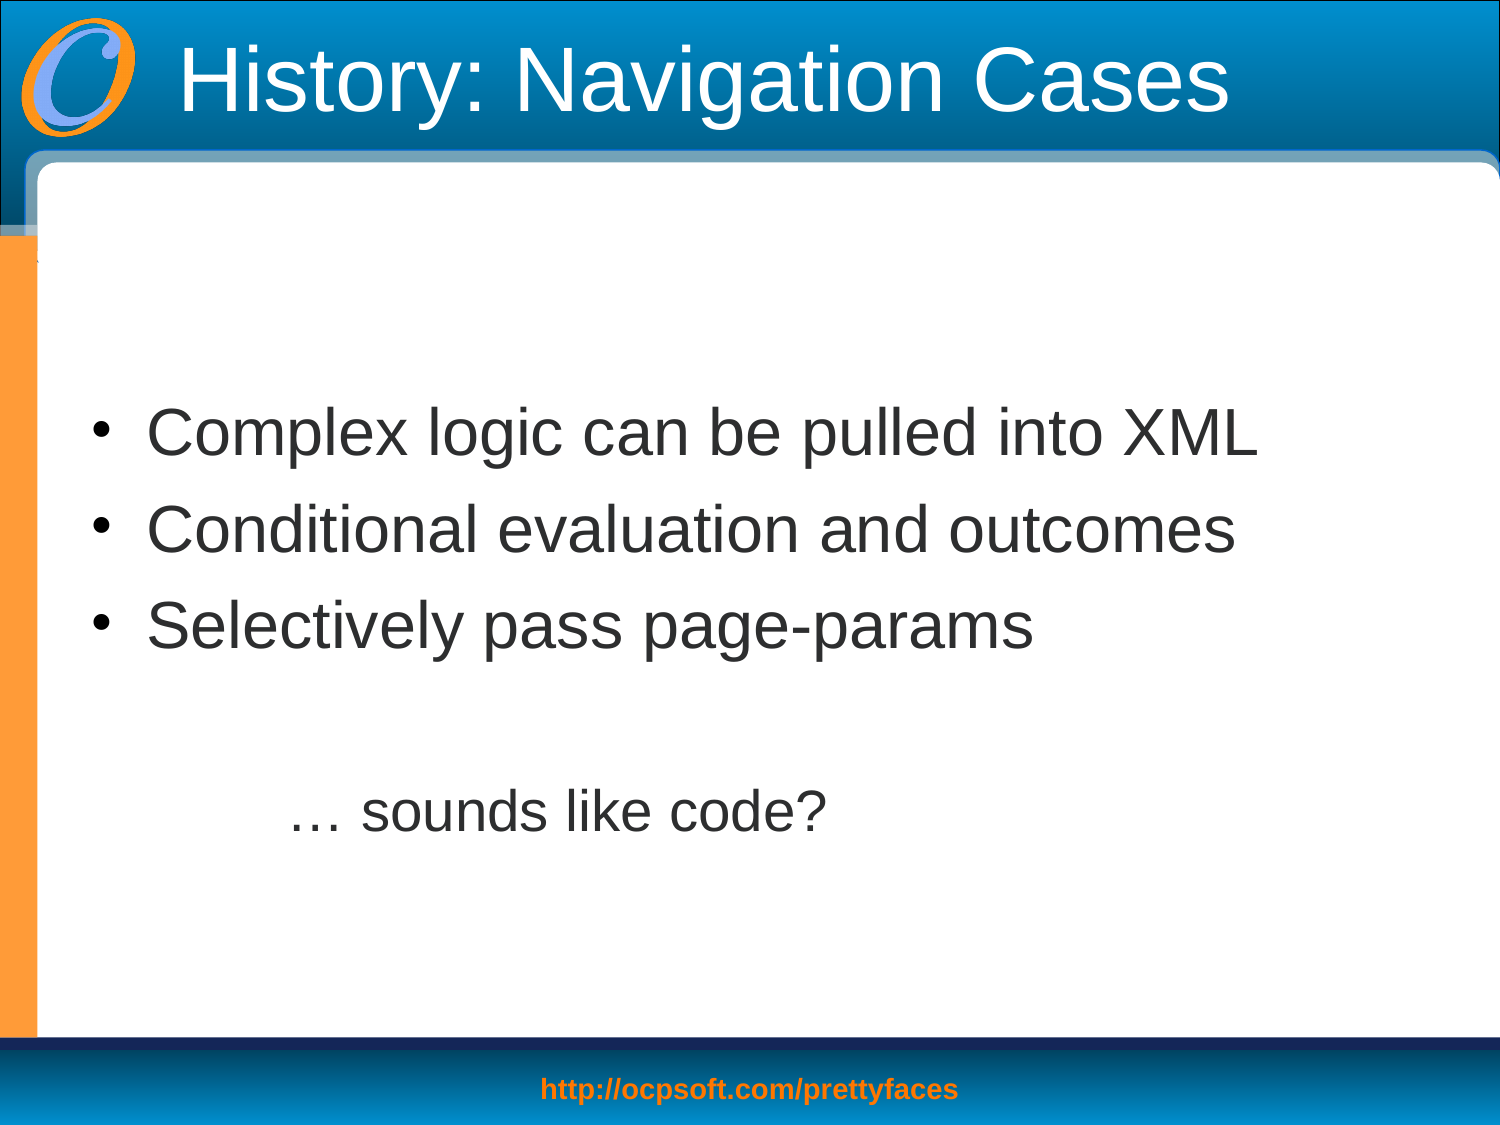

# History: Navigation Cases
Complex logic can be pulled into XML
Conditional evaluation and outcomes
Selectively pass page-params
… sounds like code?